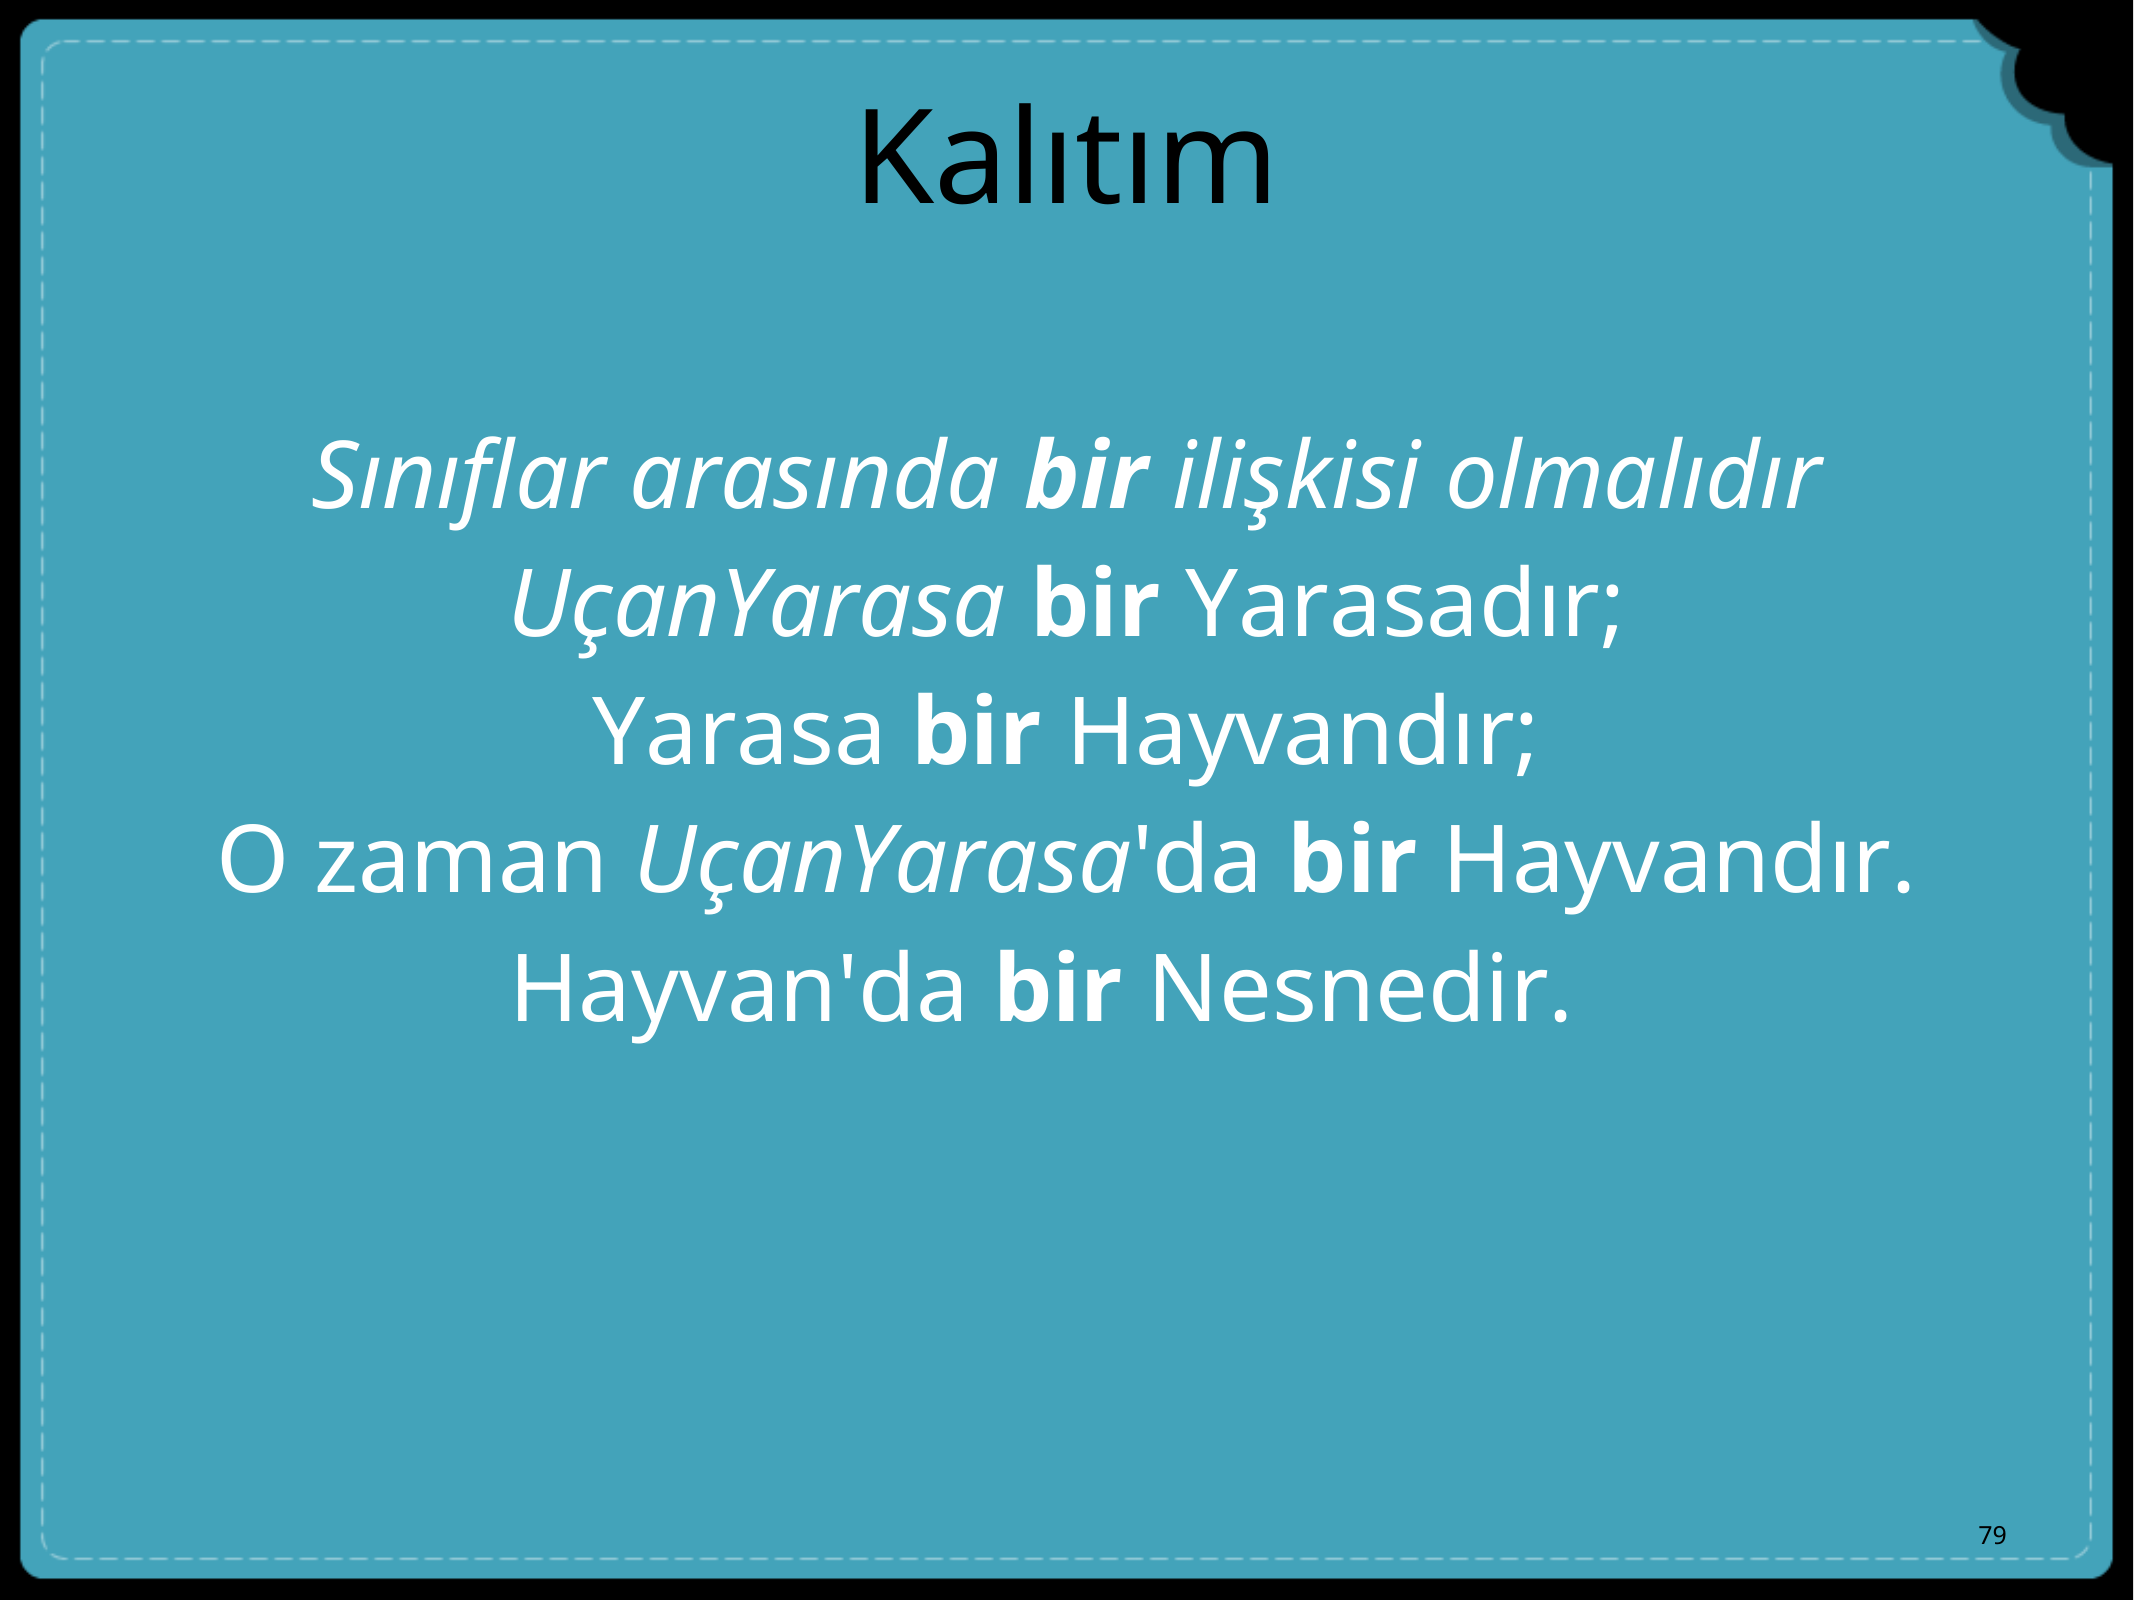

# Kalıtım
Sınıflar arasında bir ilişkisi olmalıdır
UçanYarasa bir Yarasadır;
Yarasa bir Hayvandır;
O zaman UçanYarasa'da bir Hayvandır.
Hayvan'da bir Nesnedir.
79